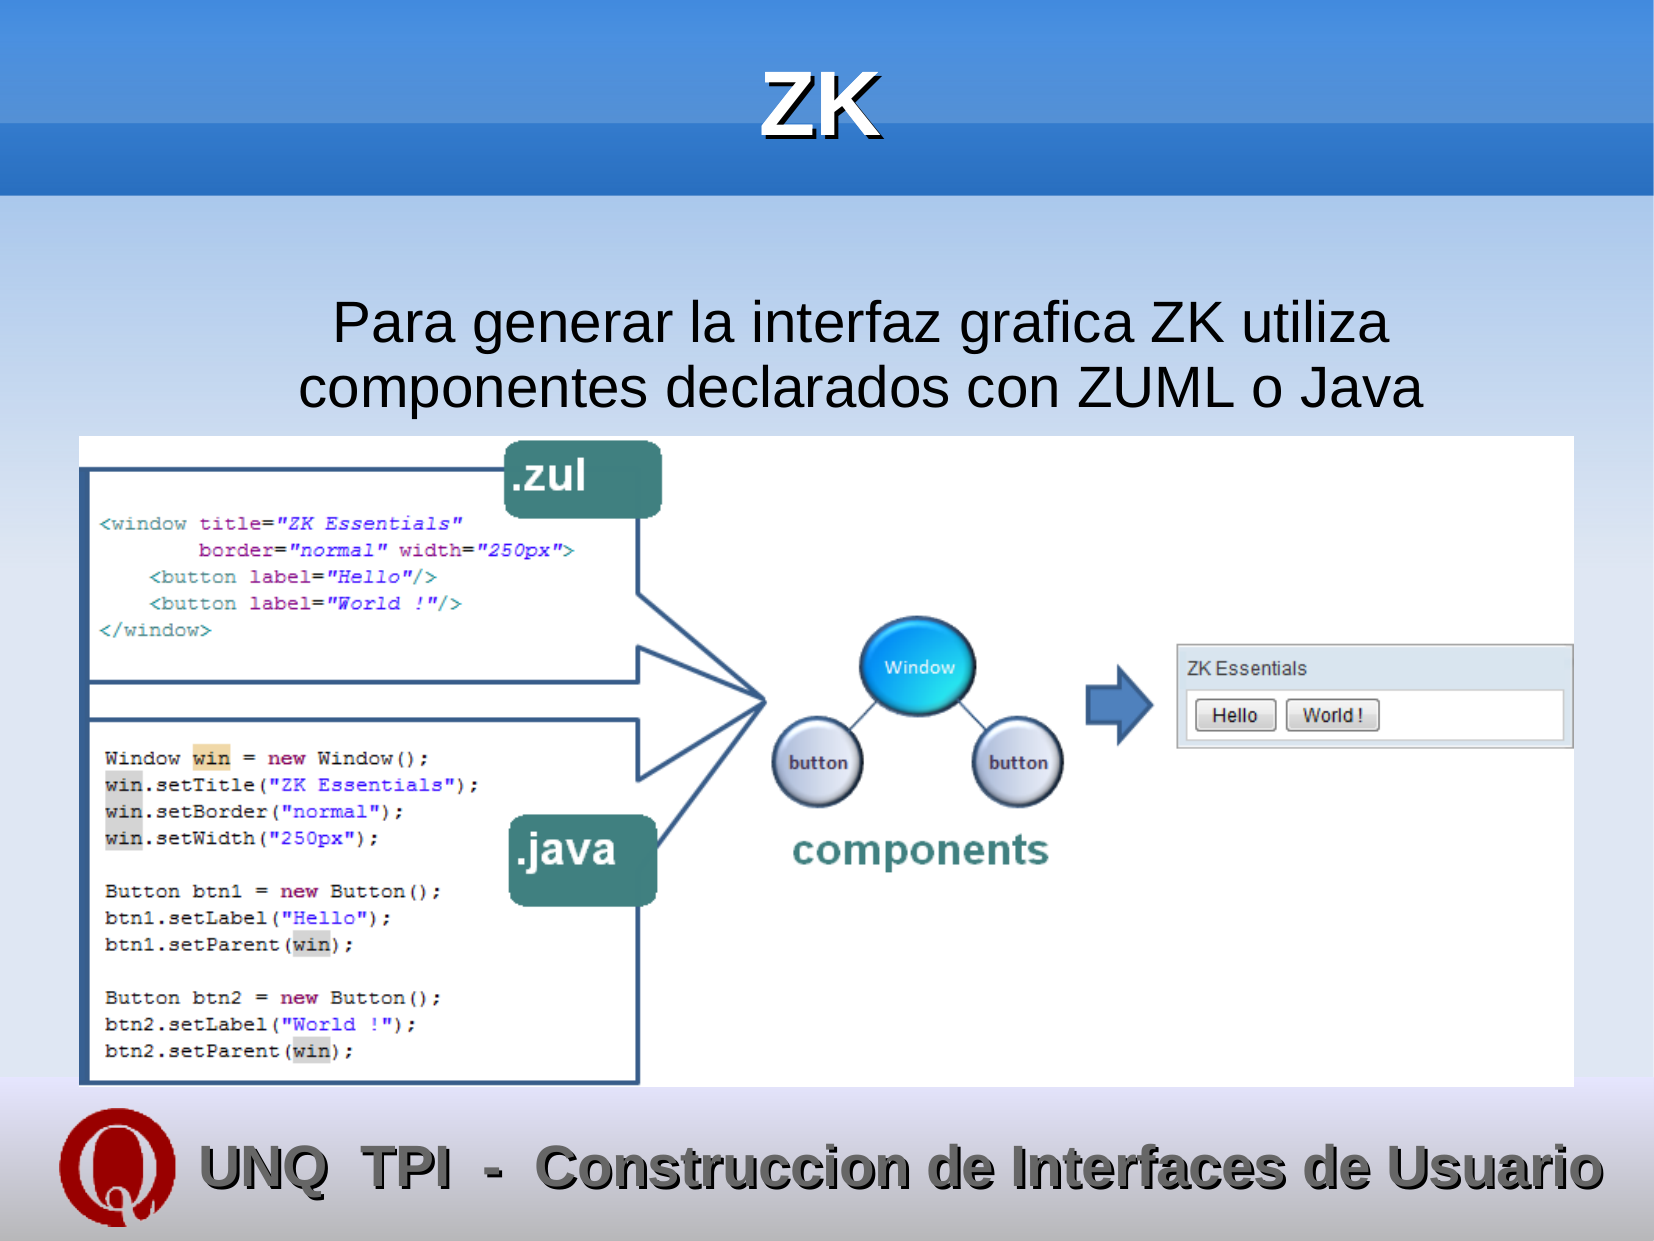

# ZK
ZK
Para generar la interfaz grafica ZK utiliza componentes declarados con ZUML o Java
UNQ TPI - Construccion de Interfaces de Usuario